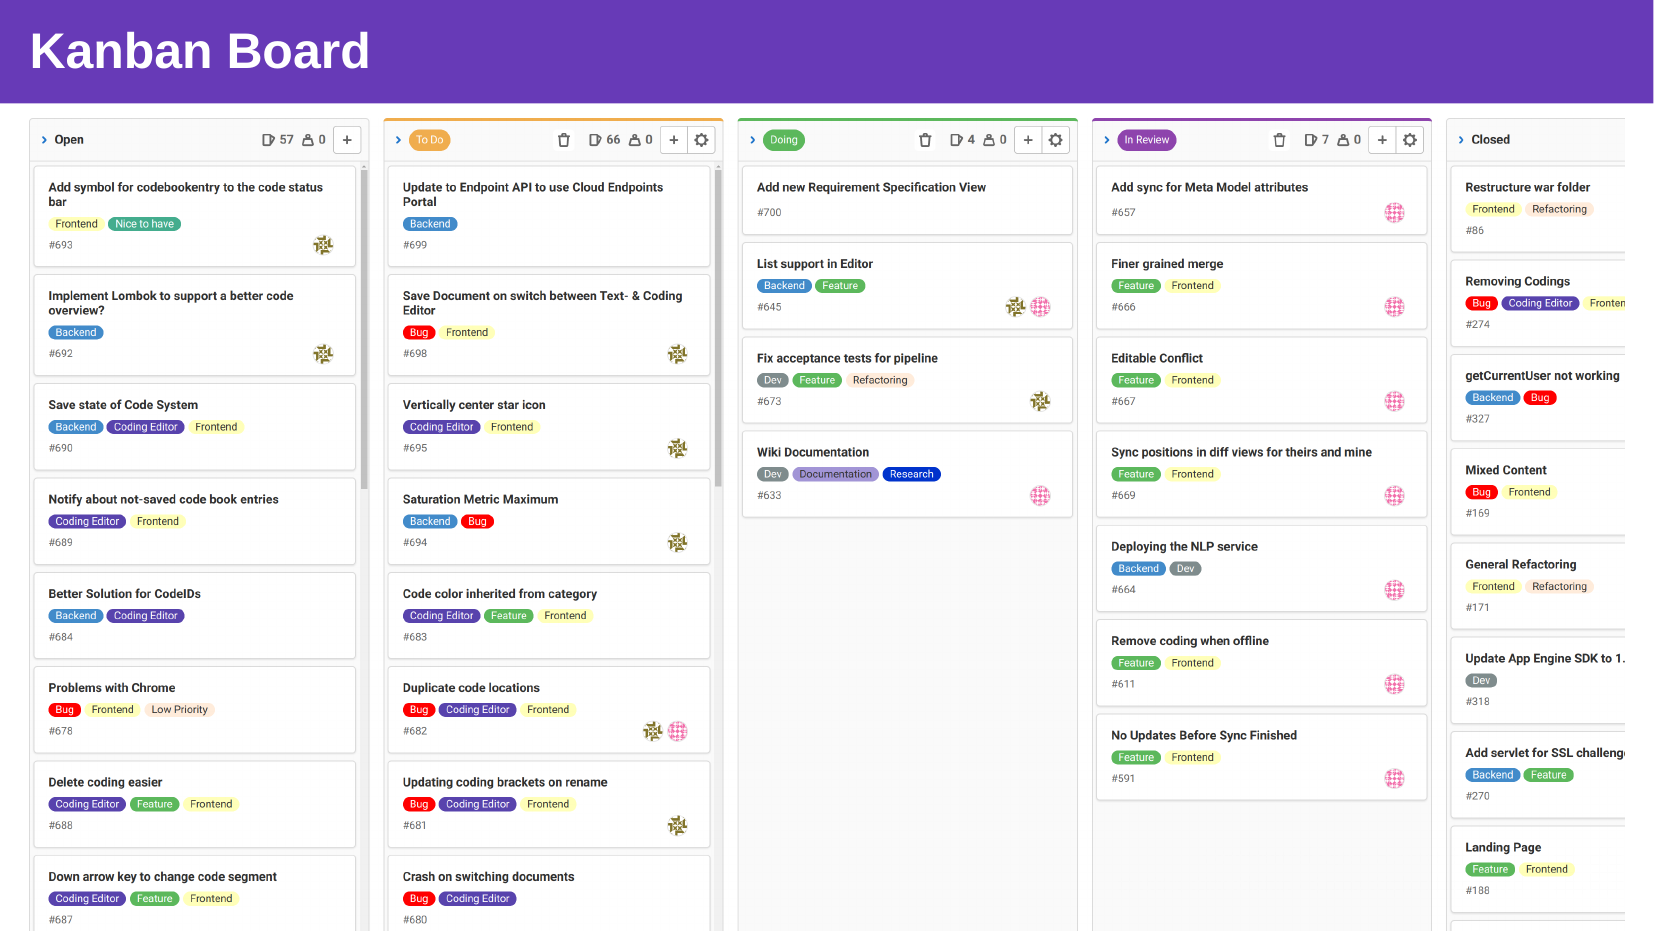

# Kanban Board
Commercial Open Source Startups
18
© 2021 Dirk Riehle - Some Rights Reserved